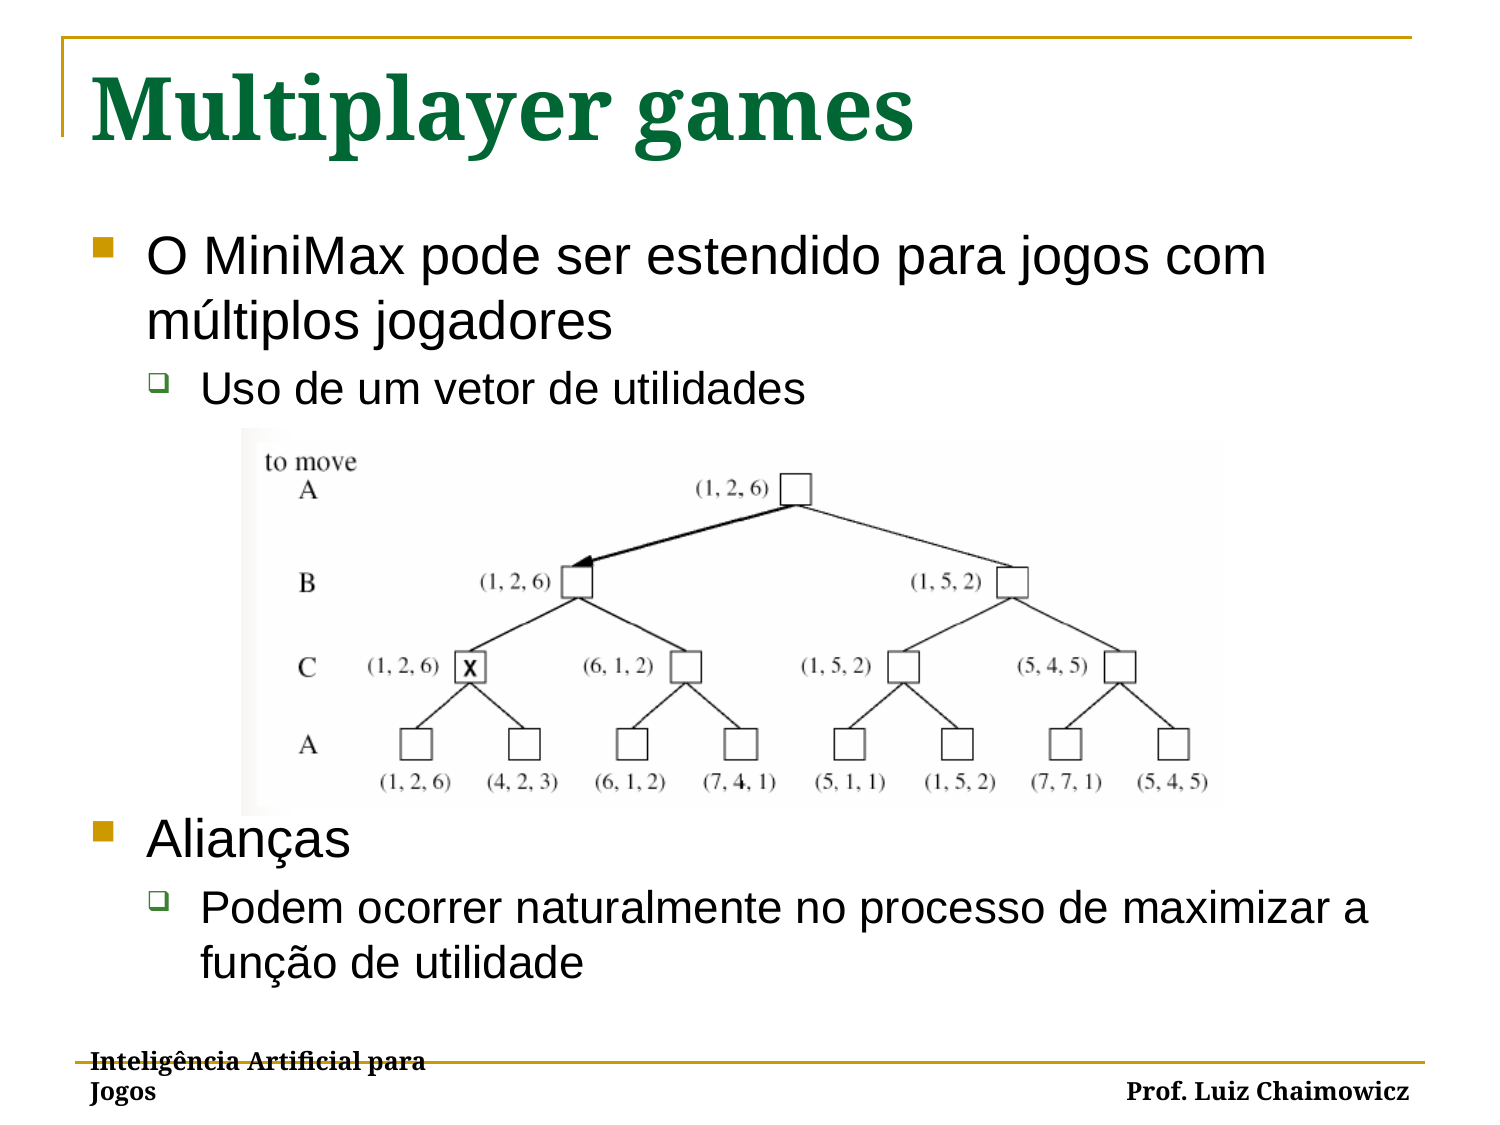

# Multiplayer games
O MiniMax pode ser estendido para jogos com múltiplos jogadores
Uso de um vetor de utilidades
Alianças
Podem ocorrer naturalmente no processo de maximizar a função de utilidade
Inteligência Artificial para Jogos